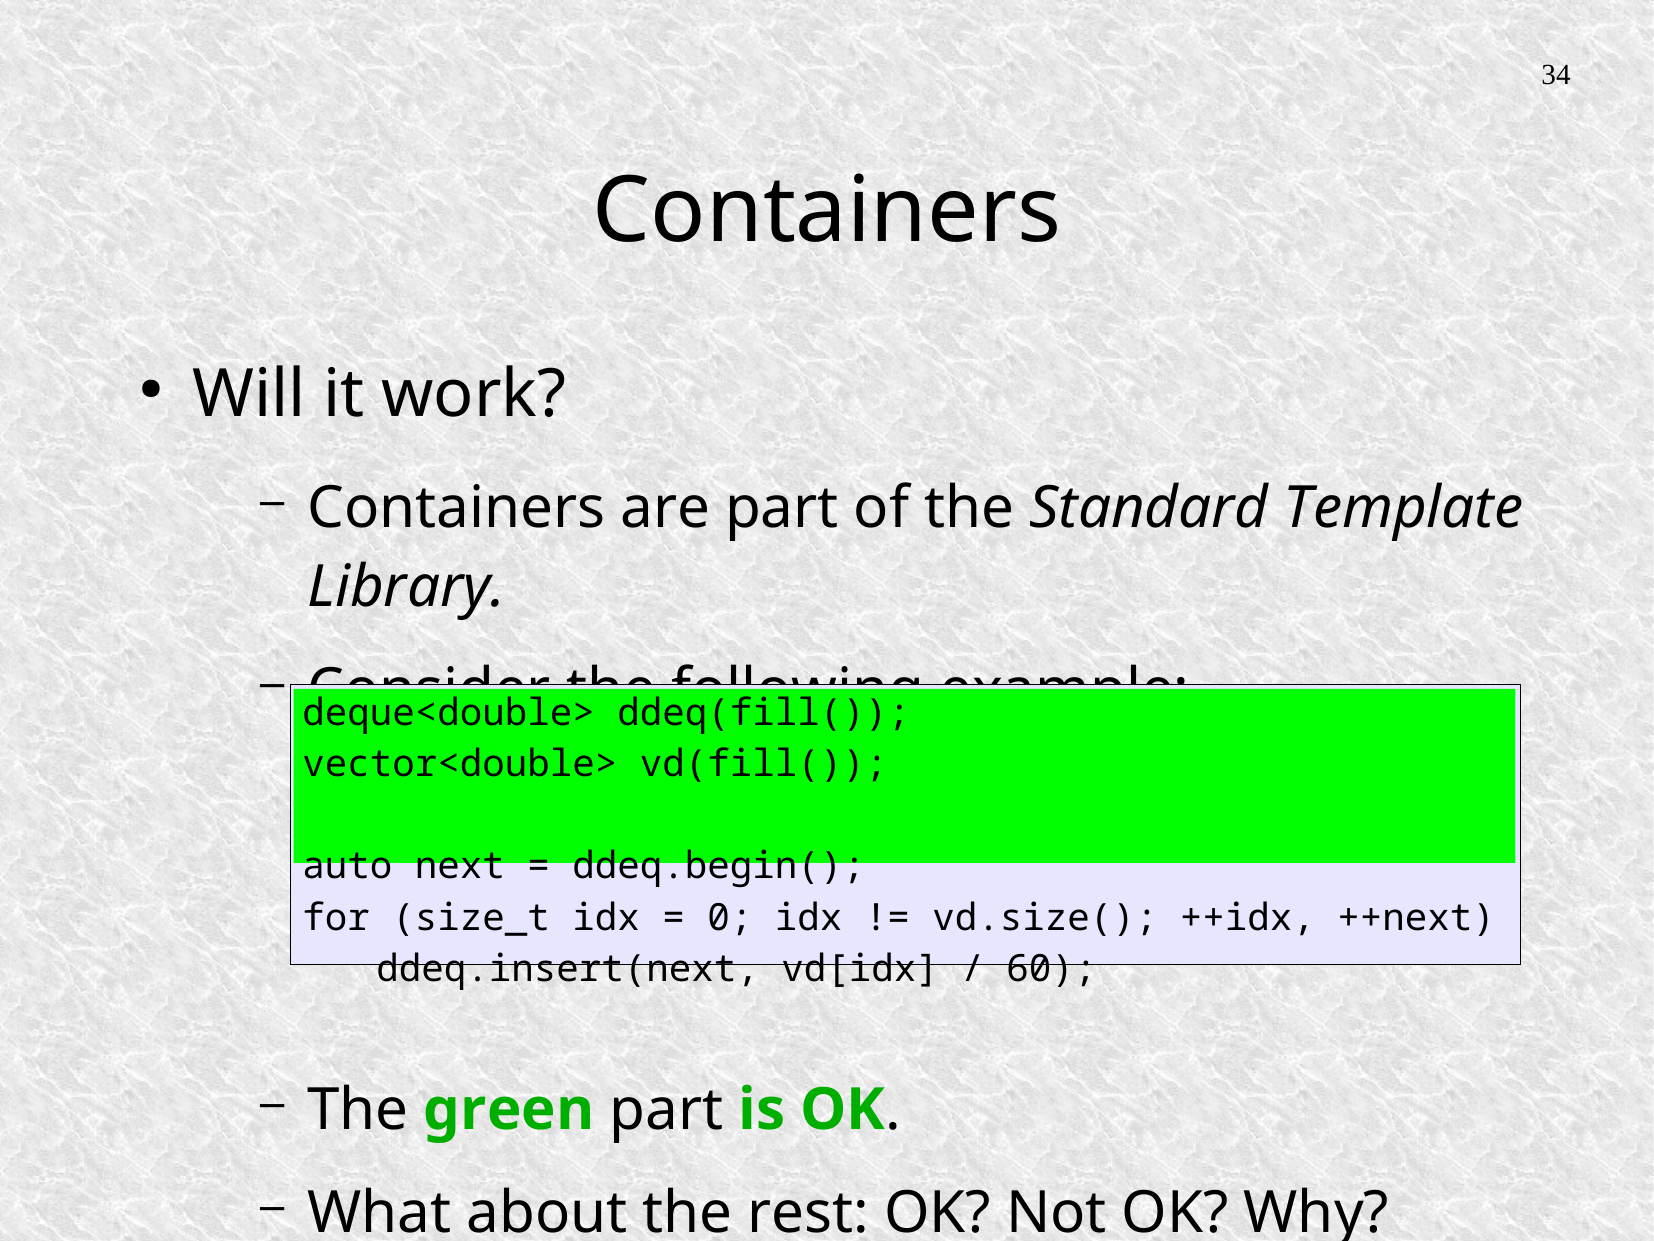

34
# Containers
Will it work?
Containers are part of the Standard Template Library.
Consider the following example:
The green part is OK.
What about the rest: OK? Not OK? Why?
deque<double> ddeq(fill());
vector<double> vd(fill());
auto next = ddeq.begin();
for (size_t idx = 0; idx != vd.size(); ++idx, ++next)
	ddeq.insert(next, vd[idx] / 60);